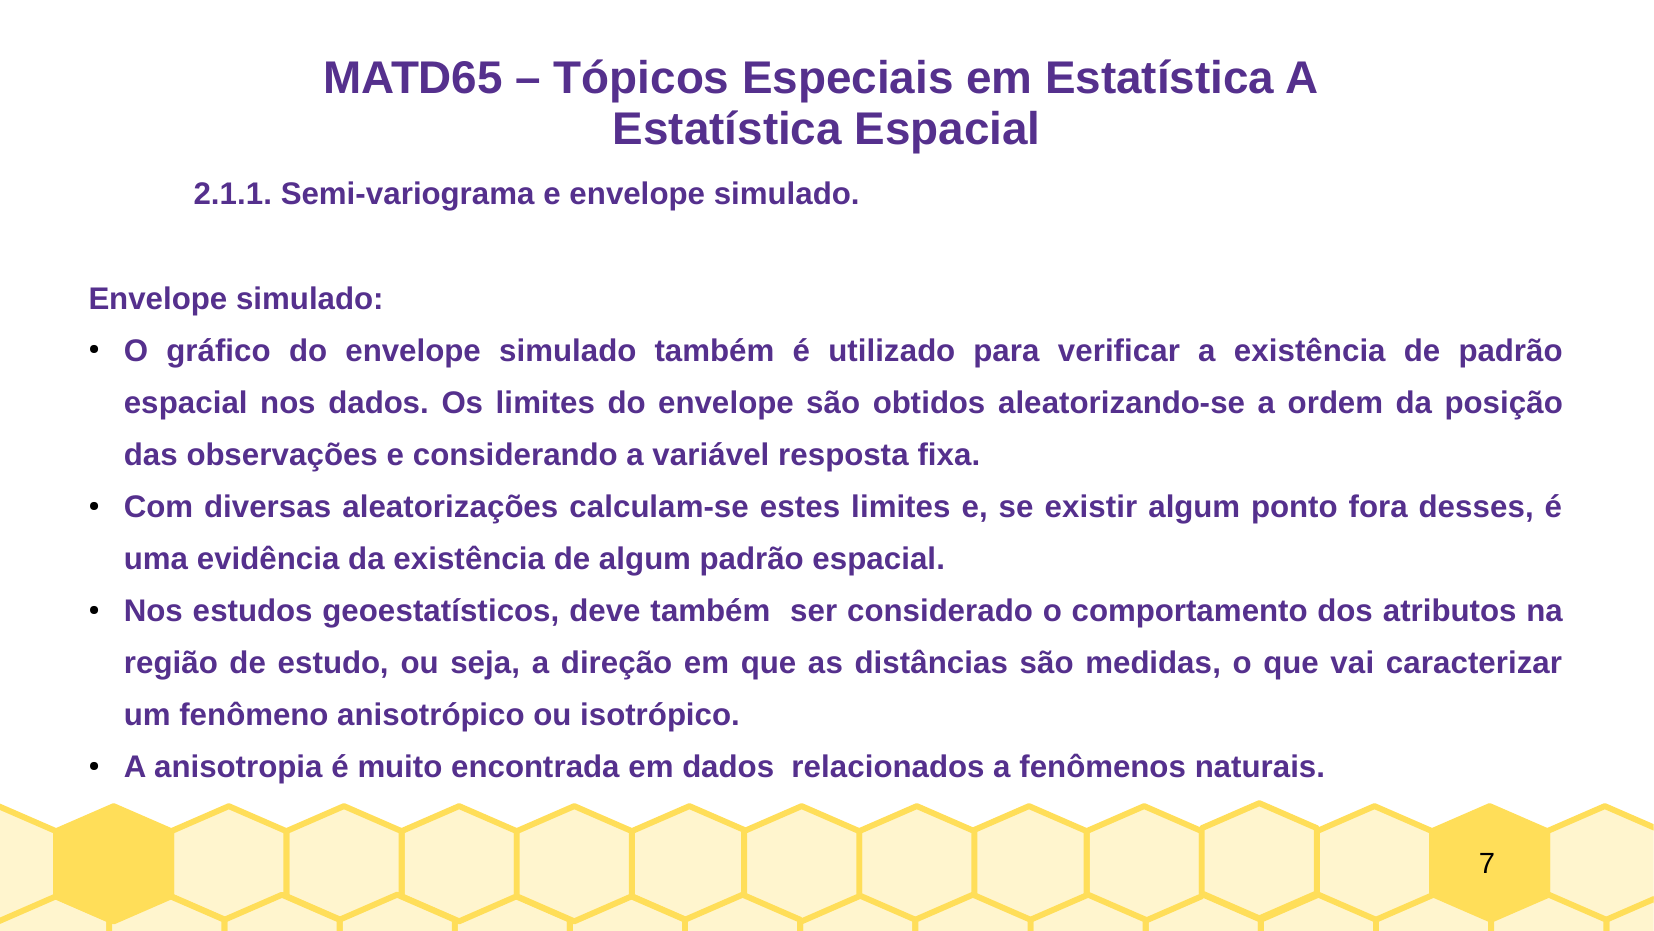

# MATD65 – Tópicos Especiais em Estatística A Estatística Espacial
 2.1.1. Semi-variograma e envelope simulado.
Envelope simulado:
O gráfico do envelope simulado também é utilizado para verificar a existência de padrão espacial nos dados. Os limites do envelope são obtidos aleatorizando-se a ordem da posição das observações e considerando a variável resposta fixa.
Com diversas aleatorizações calculam-se estes limites e, se existir algum ponto fora desses, é uma evidência da existência de algum padrão espacial.
Nos estudos geoestatísticos, deve também ser considerado o comportamento dos atributos na região de estudo, ou seja, a direção em que as distâncias são medidas, o que vai caracterizar um fenômeno anisotrópico ou isotrópico.
A anisotropia é muito encontrada em dados relacionados a fenômenos naturais.